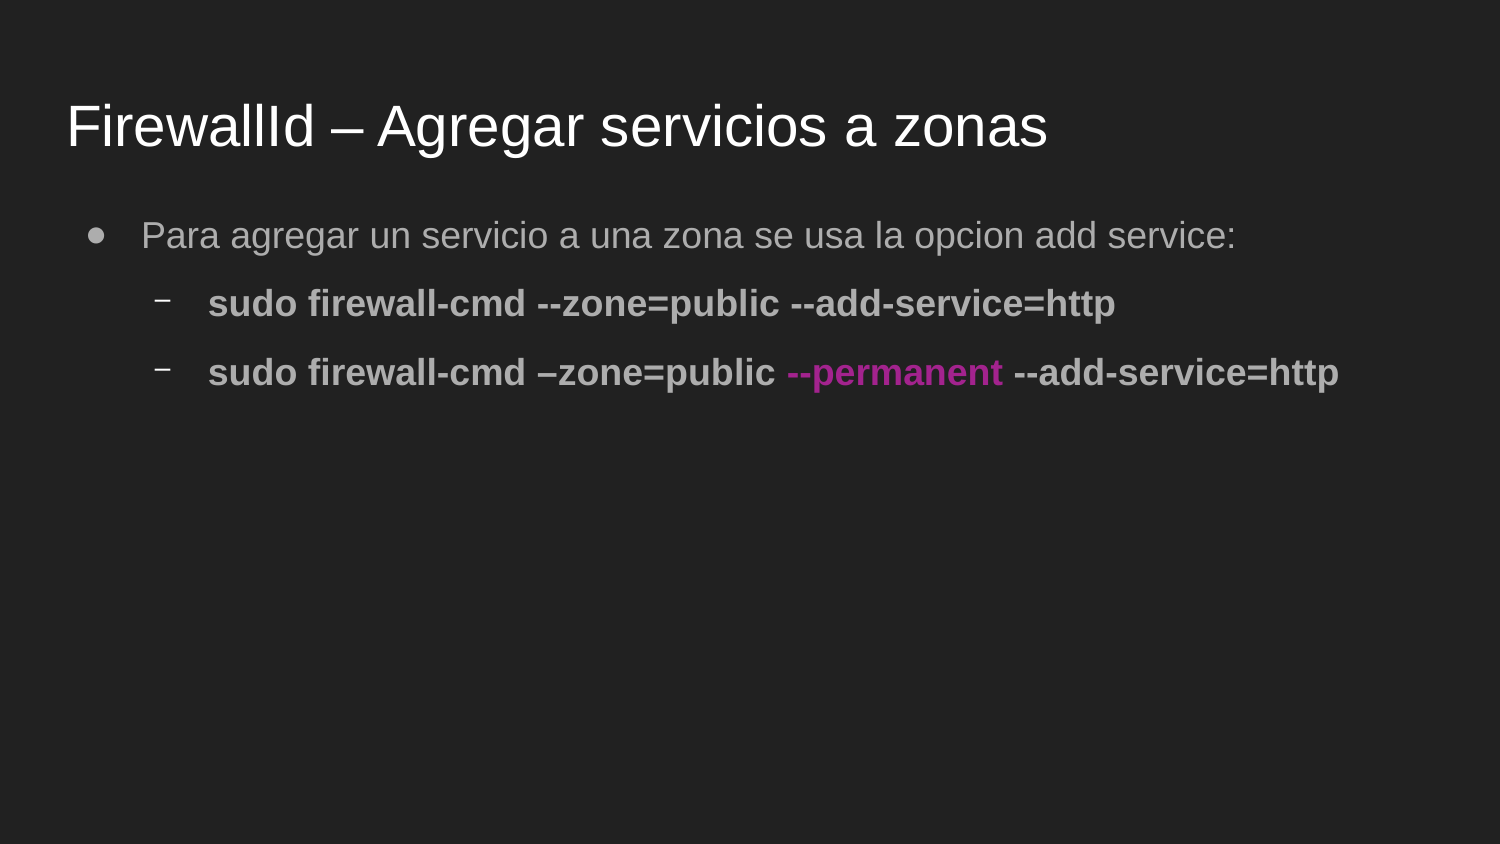

# FirewallId – Agregar servicios a zonas
Para agregar un servicio a una zona se usa la opcion add service:
sudo firewall-cmd --zone=public --add-service=http
sudo firewall-cmd –zone=public --permanent --add-service=http